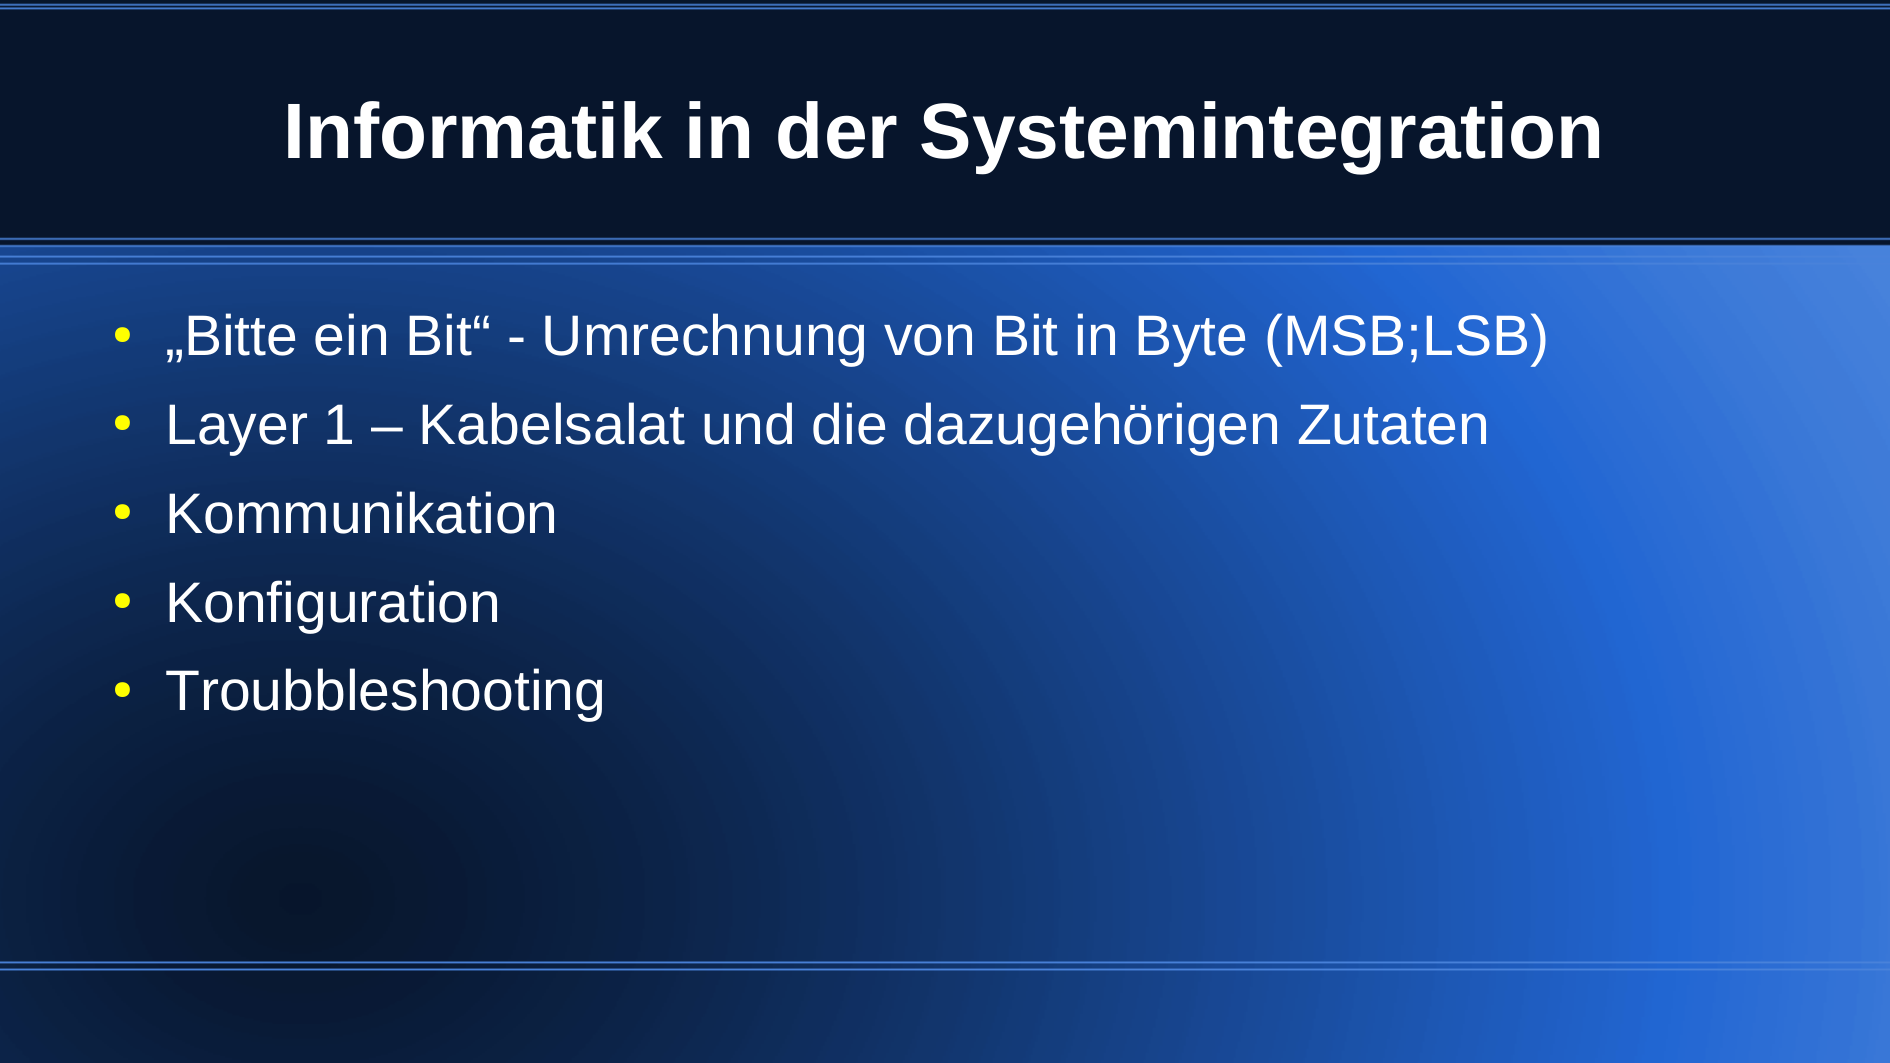

# Informatik in der Systemintegration
„Bitte ein Bit“ - Umrechnung von Bit in Byte (MSB;LSB)
Layer 1 – Kabelsalat und die dazugehörigen Zutaten
Kommunikation
Konfiguration
Troubbleshooting